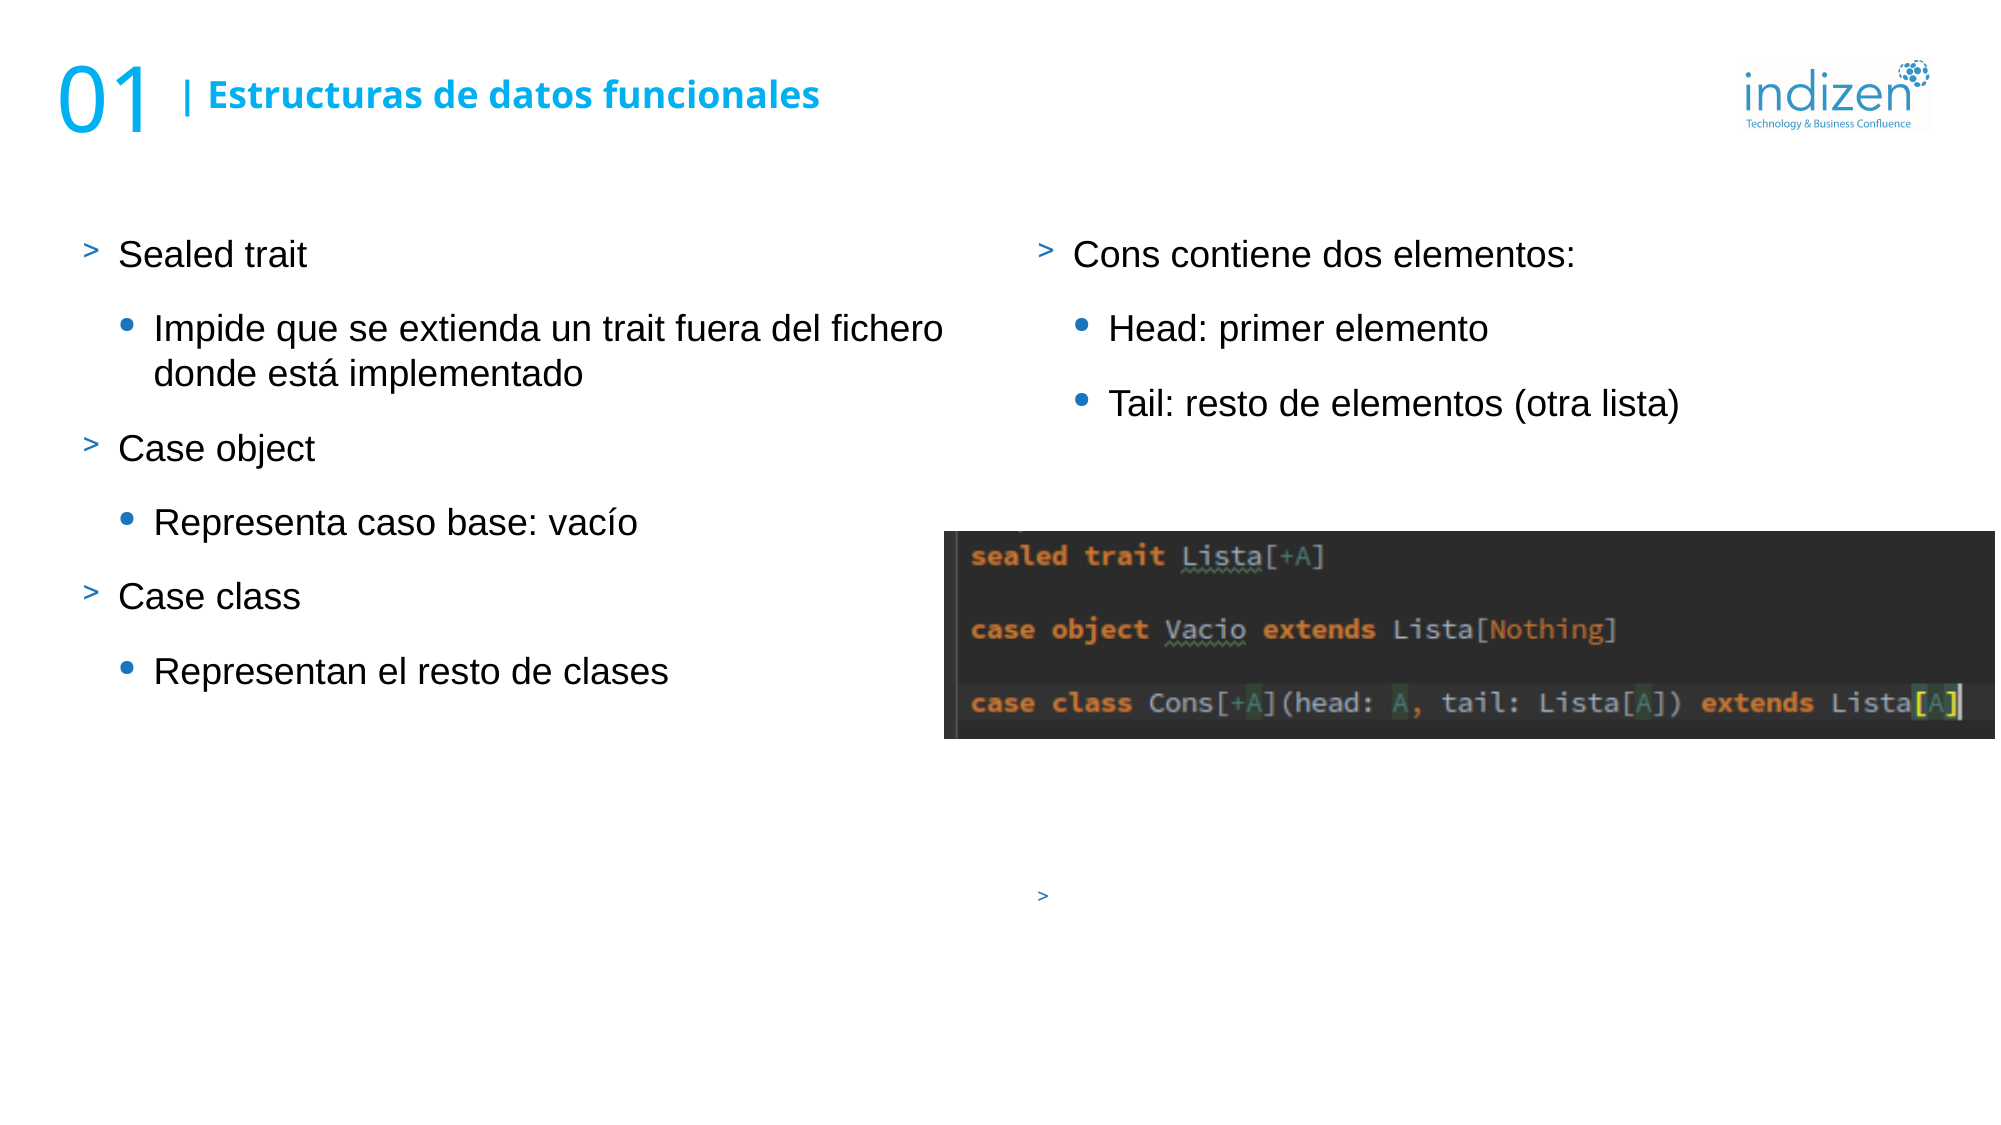

01
| Estructuras de datos funcionales
Sealed trait
Impide que se extienda un trait fuera del fichero donde está implementado
Case object
Representa caso base: vacío
Case class
Representan el resto de clases
Cons contiene dos elementos:
Head: primer elemento
Tail: resto de elementos (otra lista)